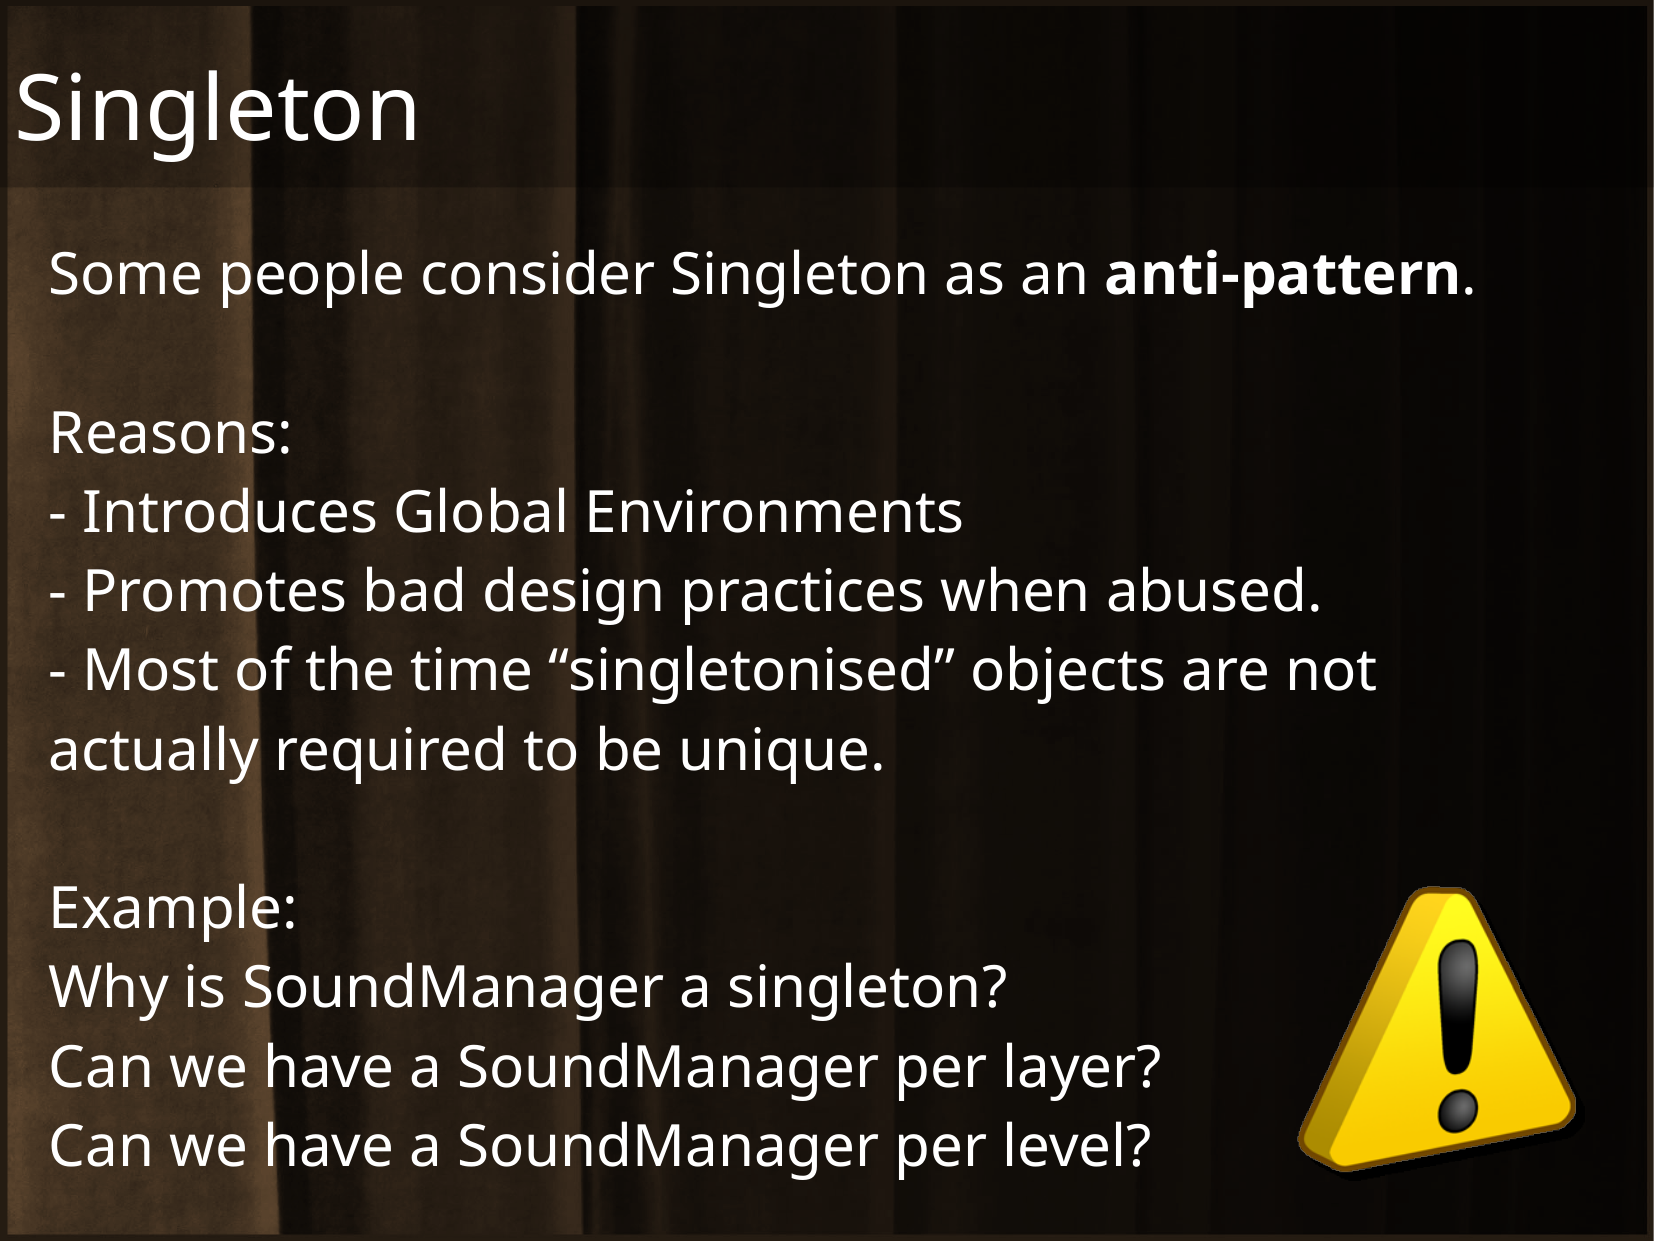

Singleton
Some people consider Singleton as an anti-pattern.
Reasons:
- Introduces Global Environments
- Promotes bad design practices when abused.
- Most of the time “singletonised” objects are not actually required to be unique.
Example:
Why is SoundManager a singleton?
Can we have a SoundManager per layer?
Can we have a SoundManager per level?